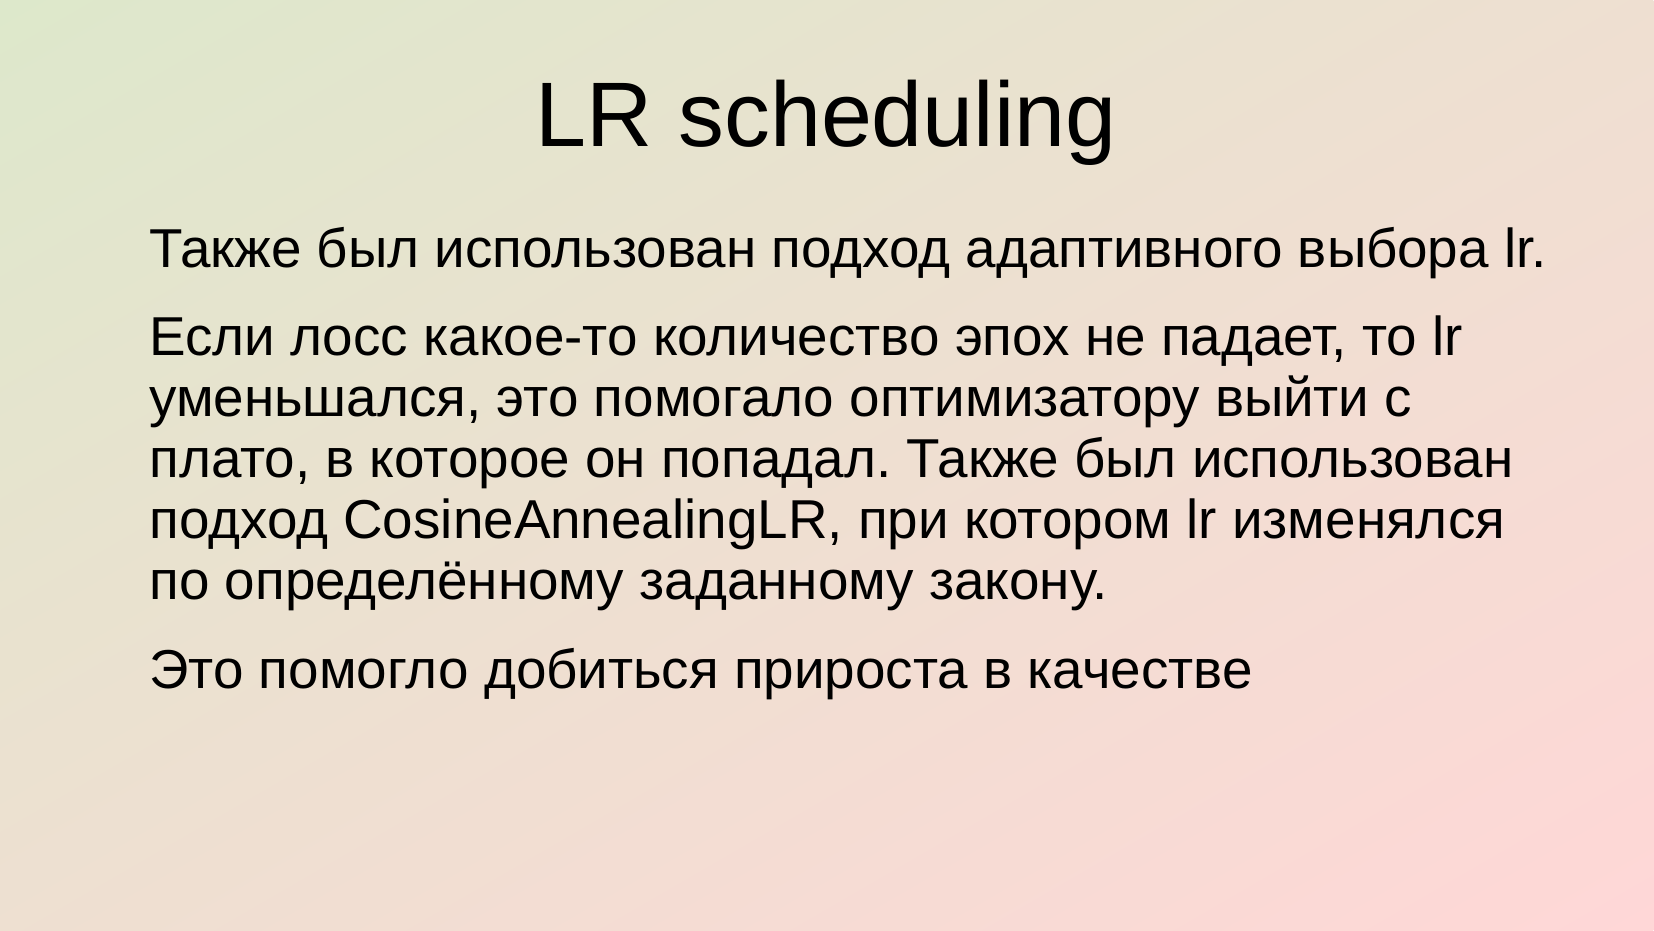

# LR scheduling
Также был использован подход адаптивного выбора lr.
Если лосс какое-то количество эпох не падает, то lr уменьшался, это помогало оптимизатору выйти с плато, в которое он попадал. Также был использован подход CosineAnnealingLR, при котором lr изменялся по определённому заданному закону.
Это помогло добиться прироста в качестве